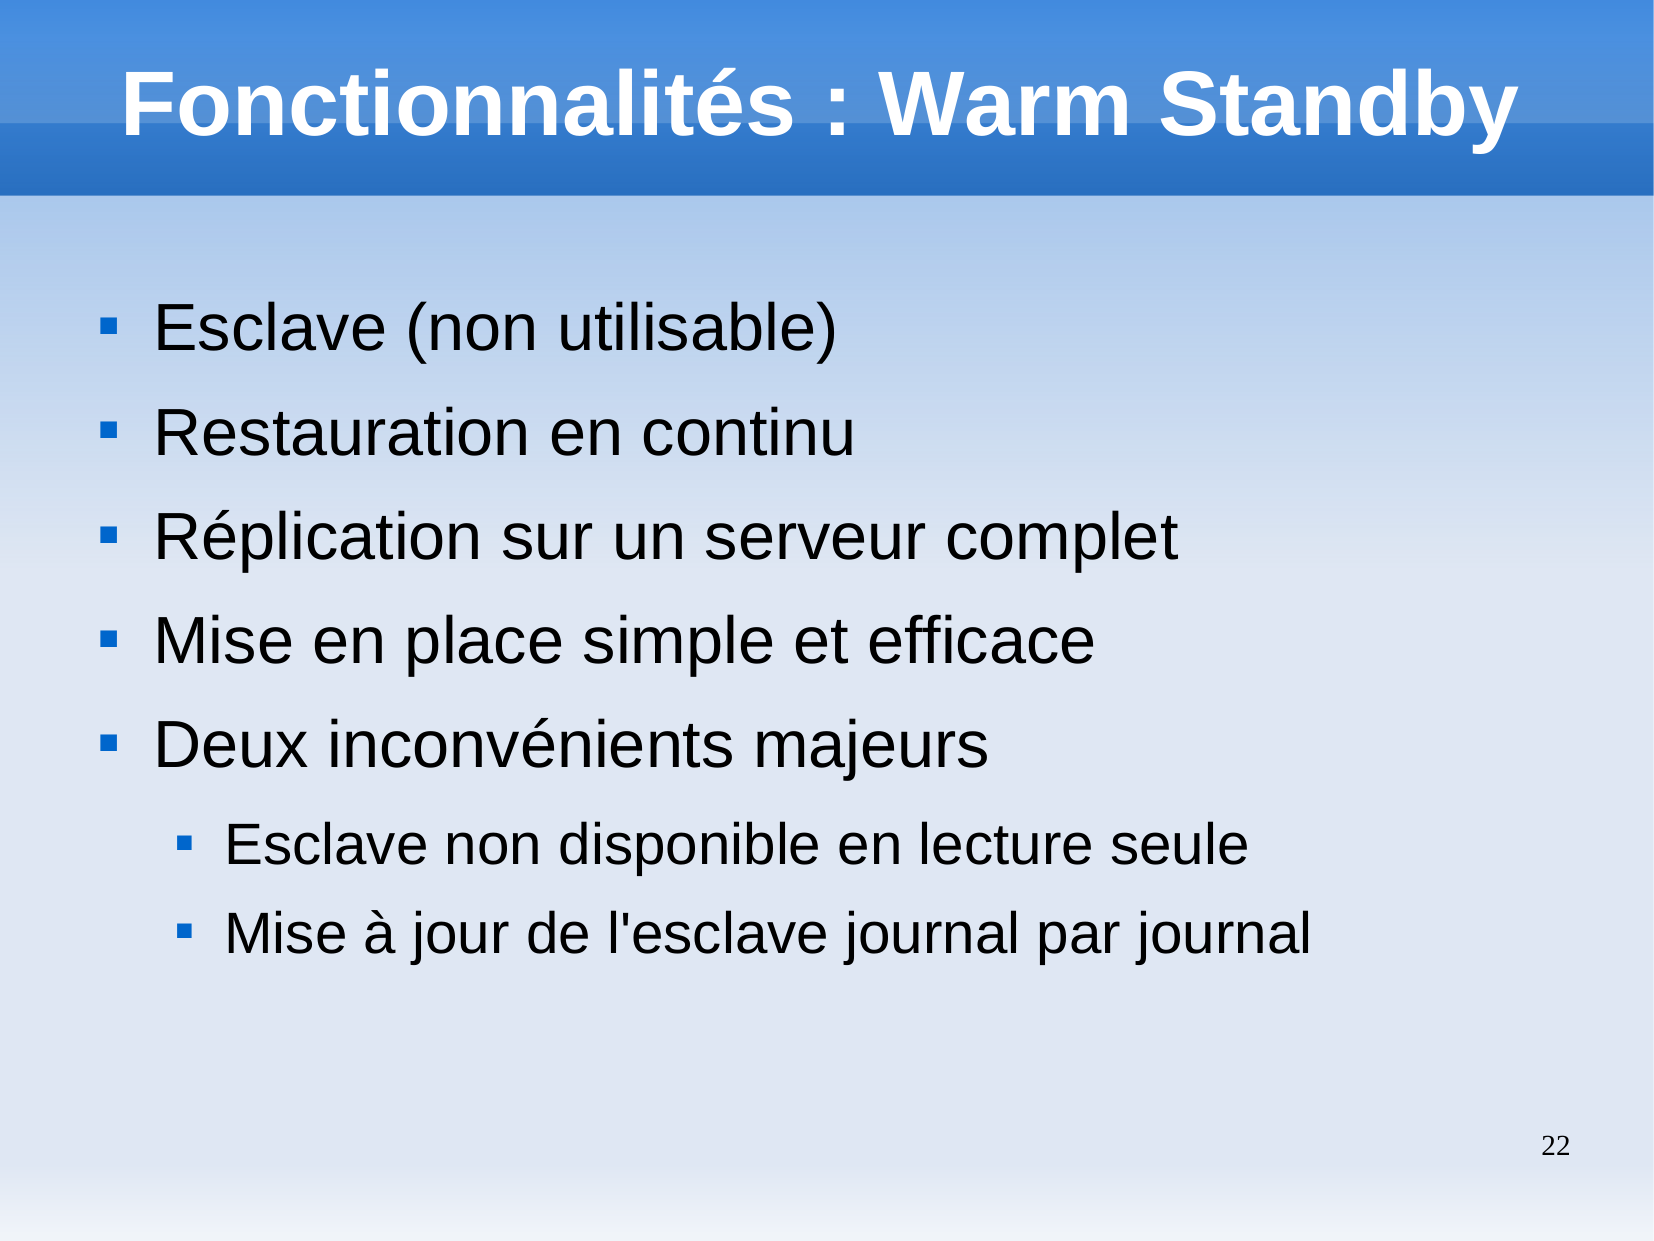

# Fonctionnalités : Warm Standby
Esclave (non utilisable)
Restauration en continu
Réplication sur un serveur complet
Mise en place simple et efficace
Deux inconvénients majeurs
Esclave non disponible en lecture seule
Mise à jour de l'esclave journal par journal
22